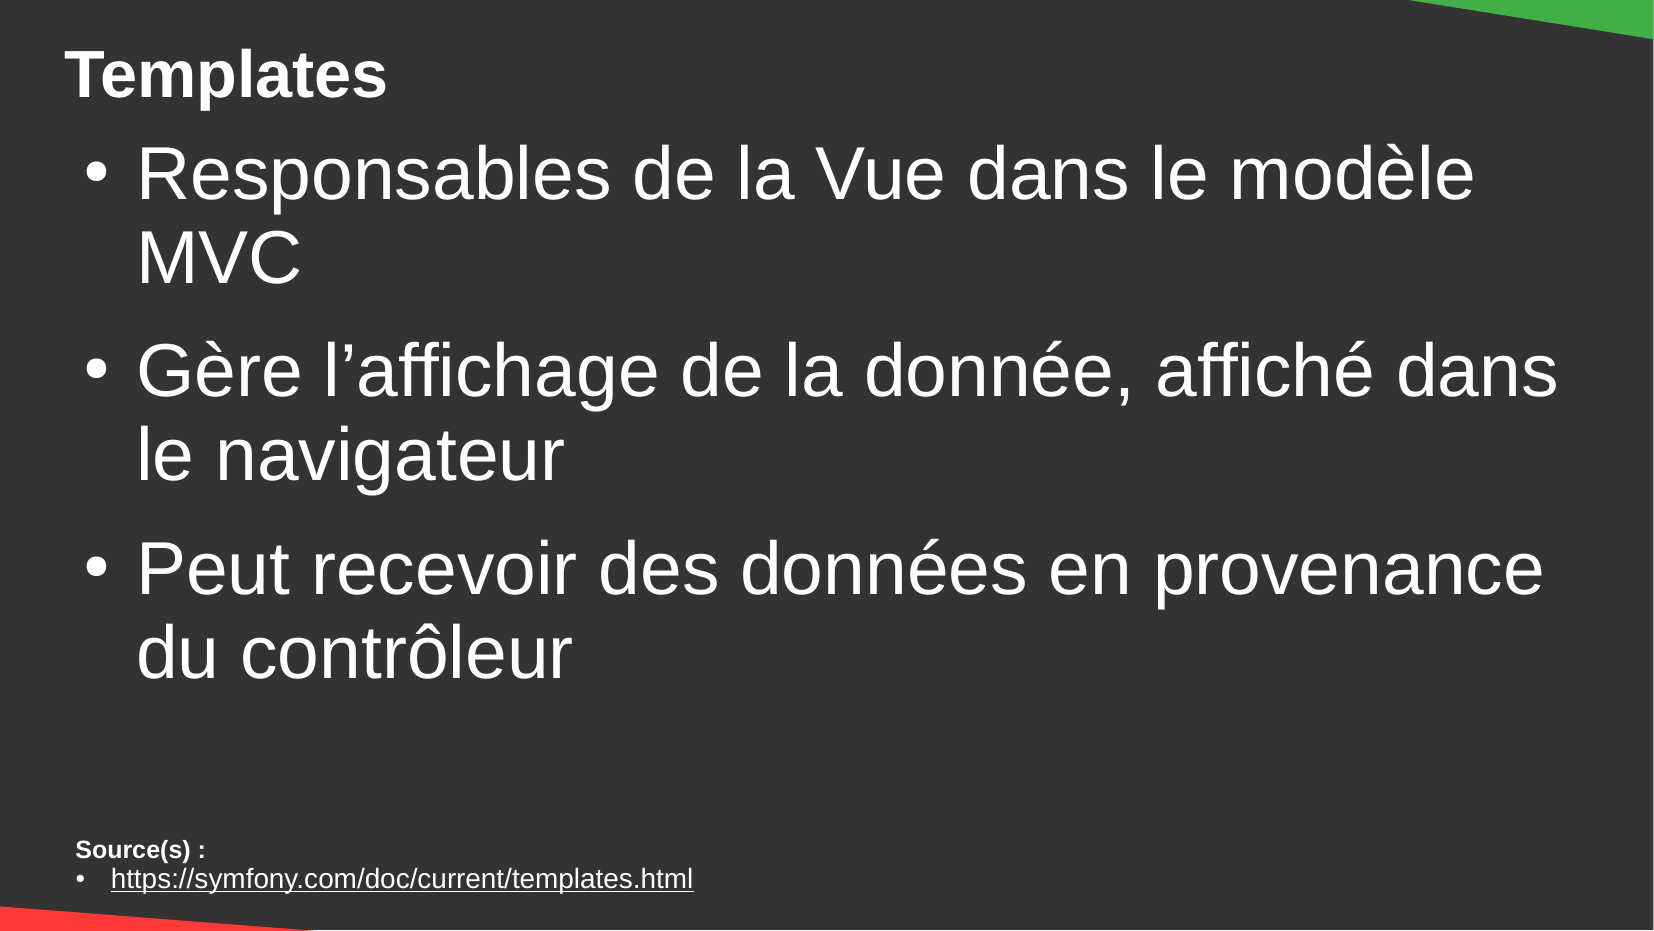

# Templates
Responsables de la Vue dans le modèle MVC
Gère l’affichage de la donnée, affiché dans le navigateur
Peut recevoir des données en provenance du contrôleur
Source(s) :
https://symfony.com/doc/current/templates.html